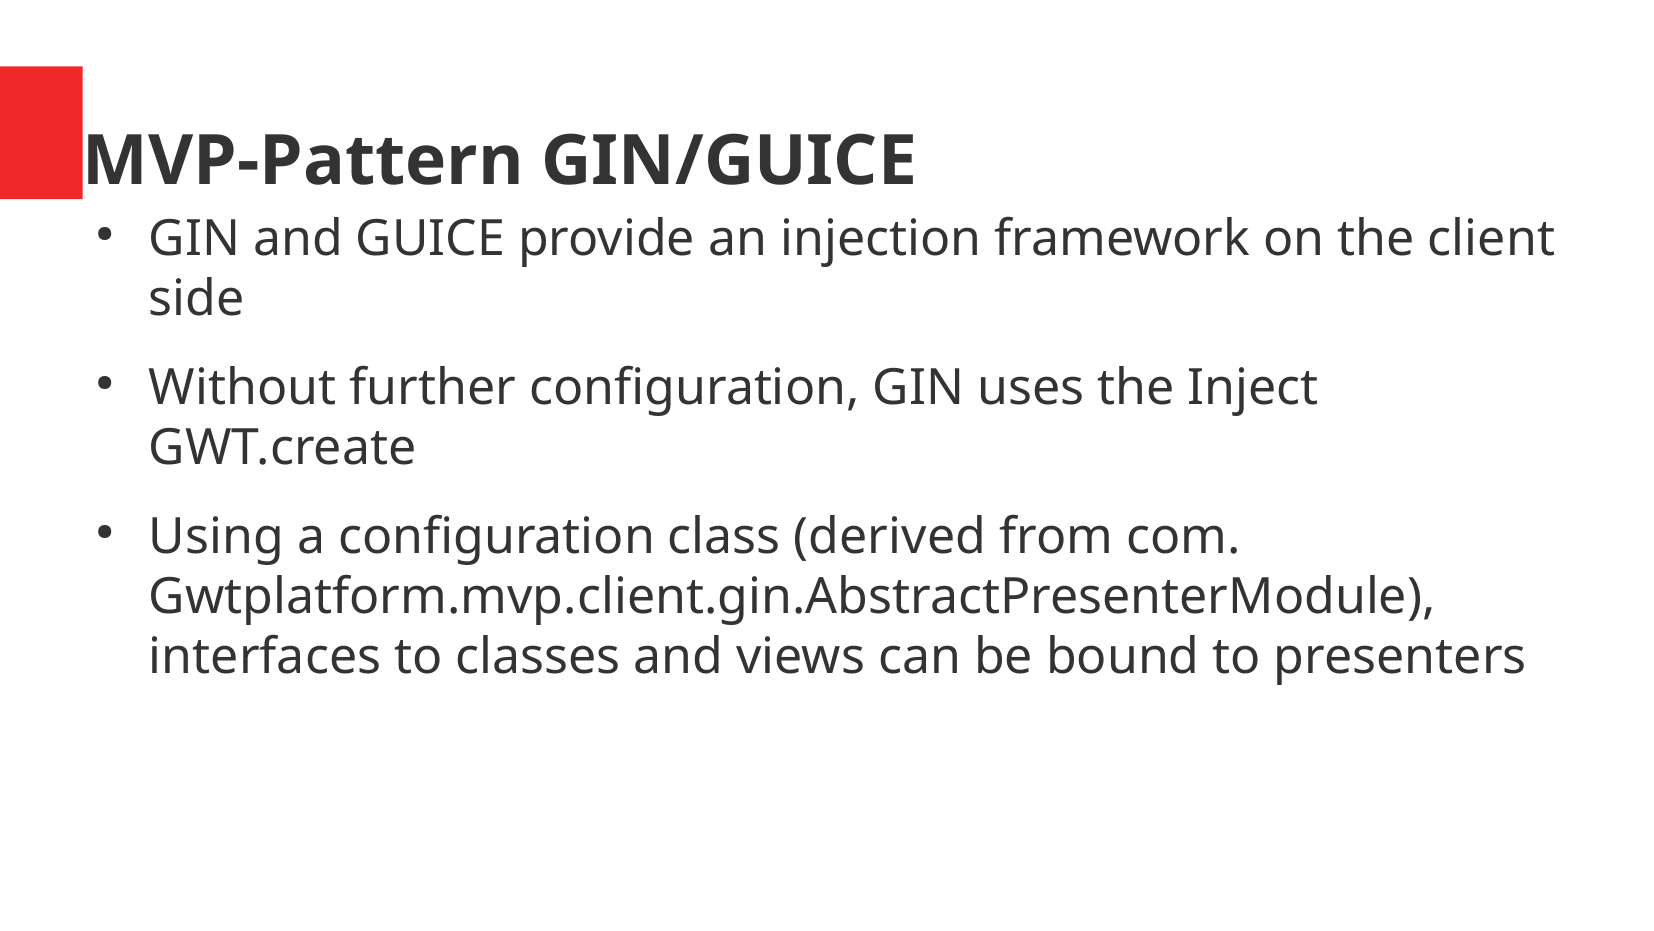

# MVP-Pattern GIN/GUICE
GIN and GUICE provide an injection framework on the client side
Without further configuration, GIN uses the Inject GWT.create
Using a configuration class (derived from com. Gwtplatform.mvp.client.gin.AbstractPresenterModule), interfaces to classes and views can be bound to presenters